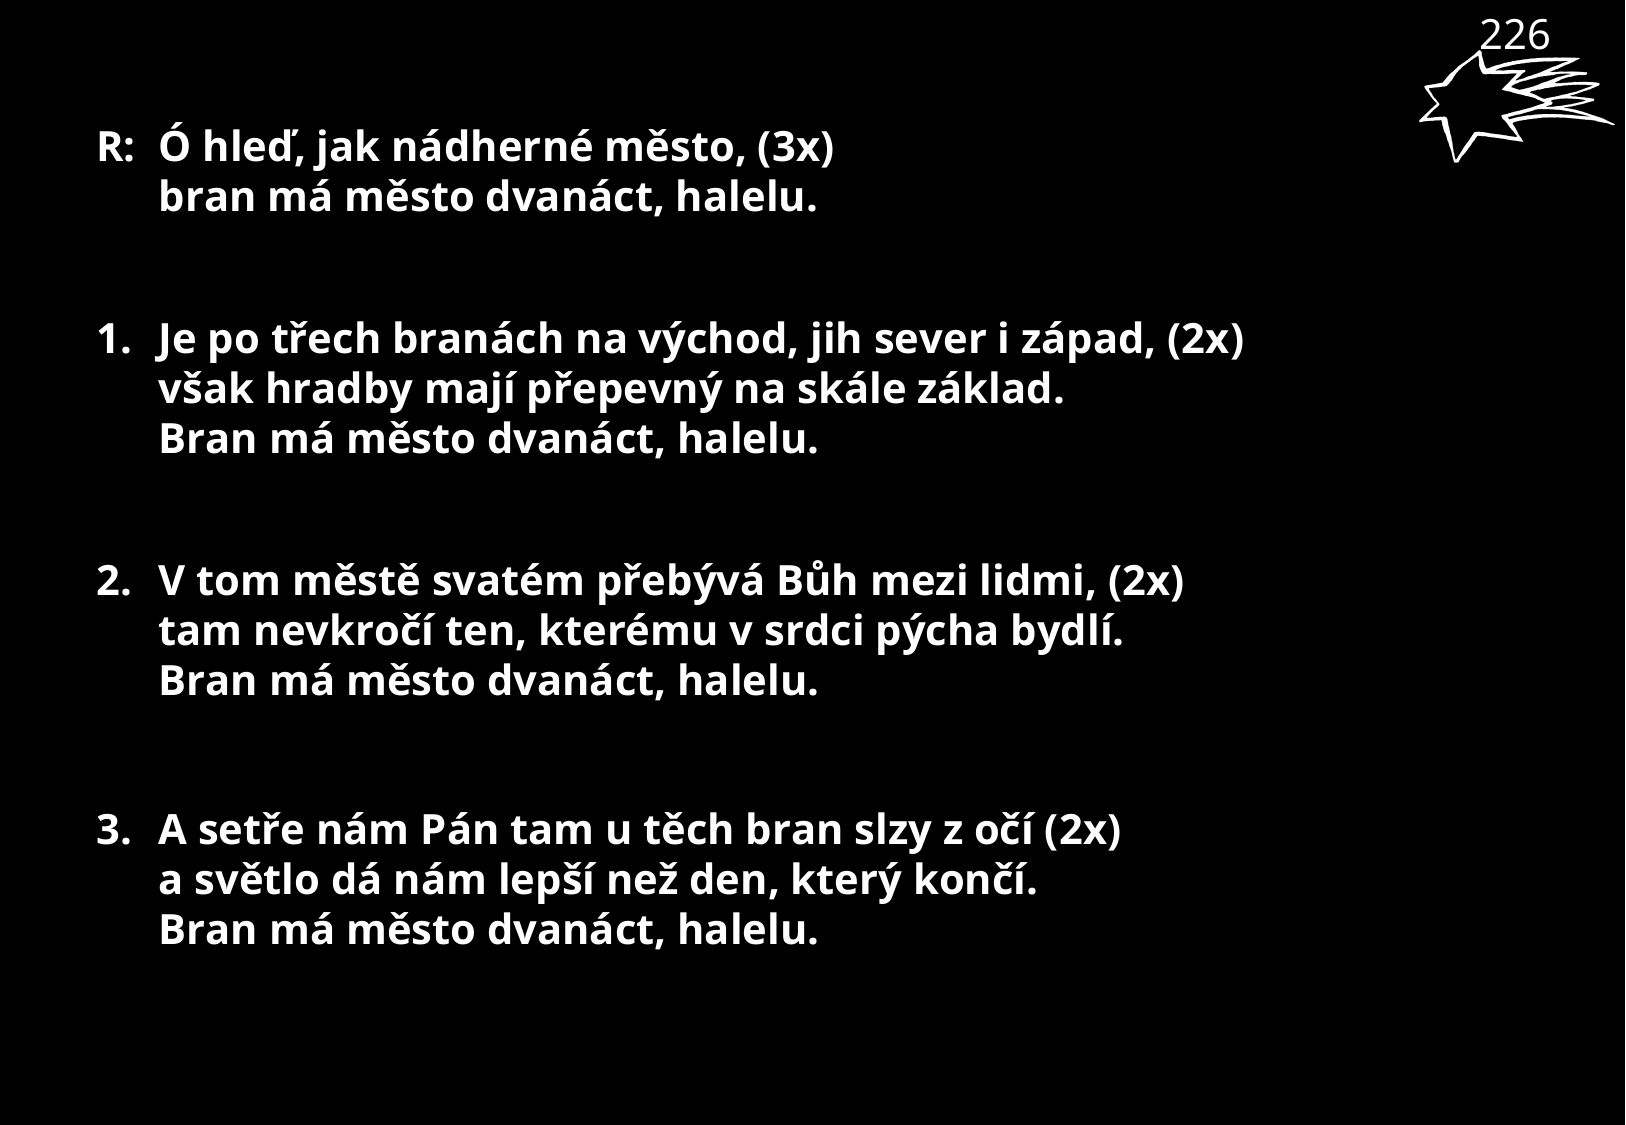

226
# R:	Ó hleď, jak nádherné město, (3x) bran má město dvanáct, halelu.
1. 	Je po třech branách na východ, jih sever i západ, (2x)
však hradby mají přepevný na skále základ.
Bran má město dvanáct, halelu.
V tom městě svatém přebývá Bůh mezi lidmi, (2x)
tam nevkročí ten, kterému v srdci pýcha bydlí.
Bran má město dvanáct, halelu.
A setře nám Pán tam u těch bran slzy z očí (2x)
a světlo dá nám lepší než den, který končí.
Bran má město dvanáct, halelu.